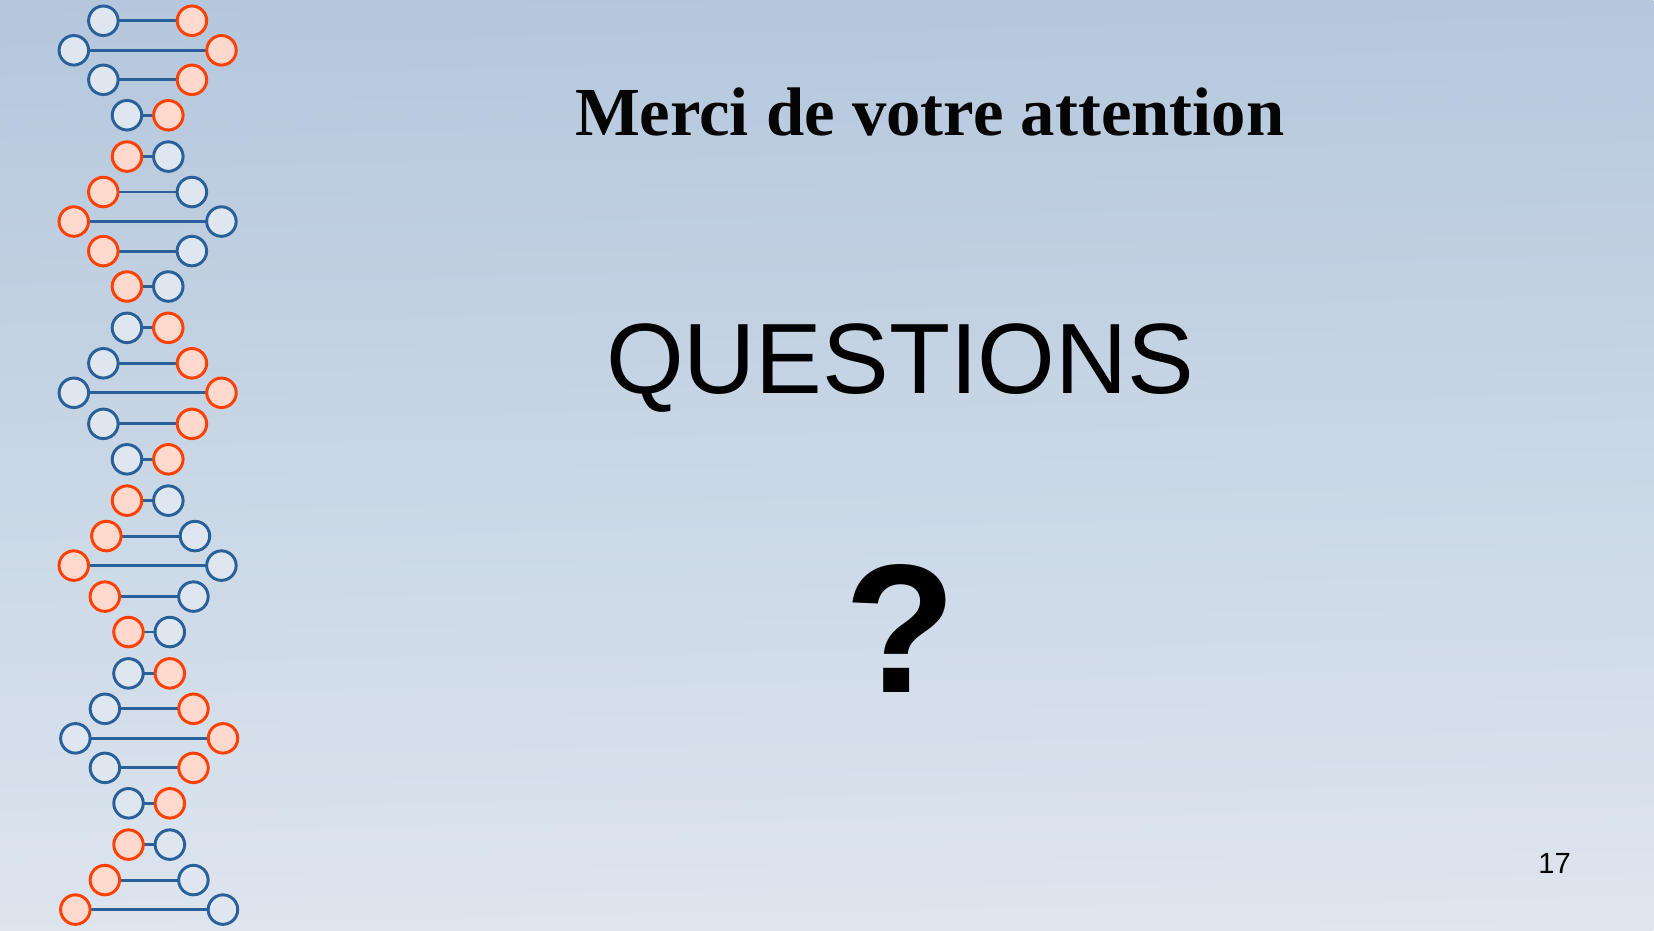

# Merci de votre attention
QUESTIONS
?
17